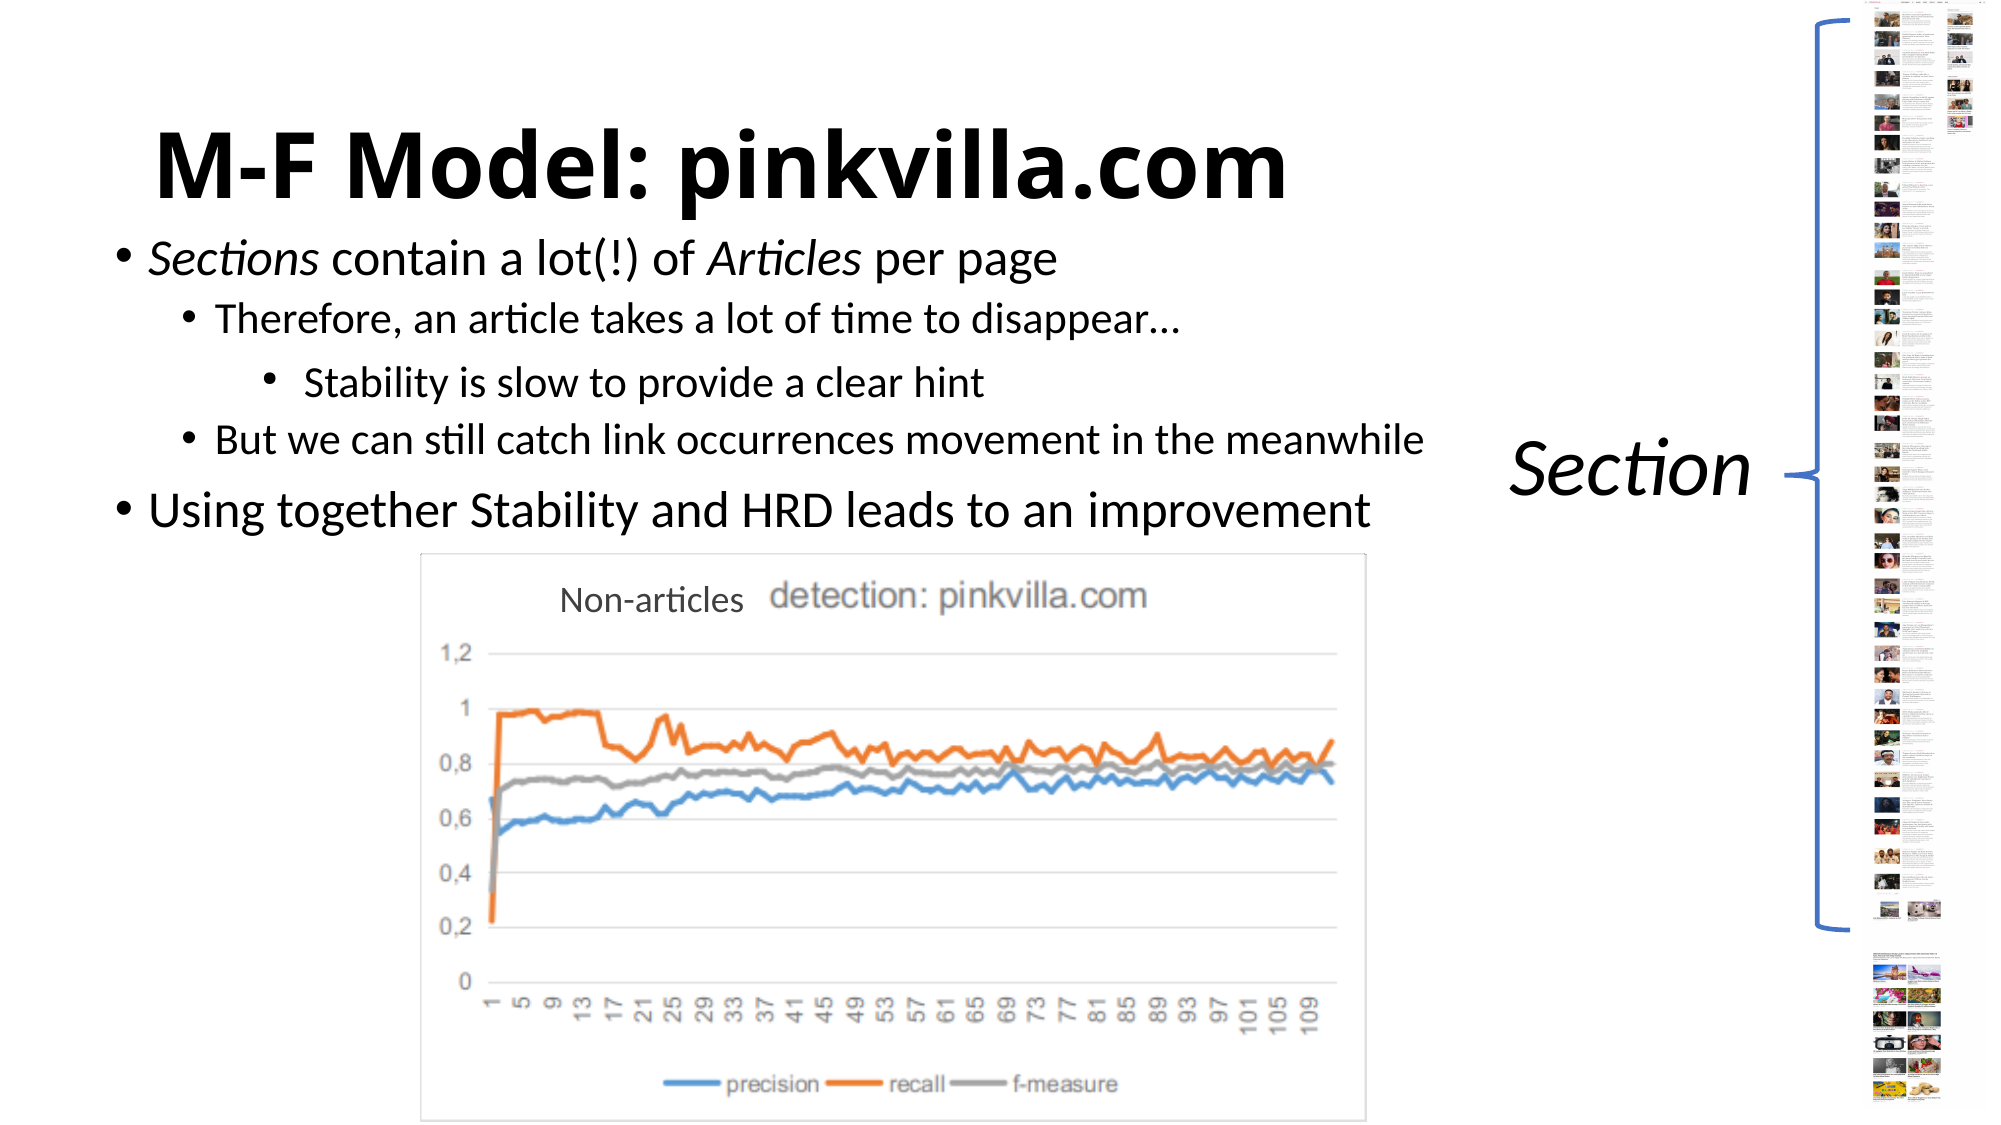

# M-F Model: pinkvilla.com
Sections contain a lot(!) of Articles per page
Therefore, an article takes a lot of time to disappear…
Stability is slow to provide a clear hint
But we can still catch link occurrences movement in the meanwhile
Using together Stability and HRD leads to an improvement
Section
Non-articles